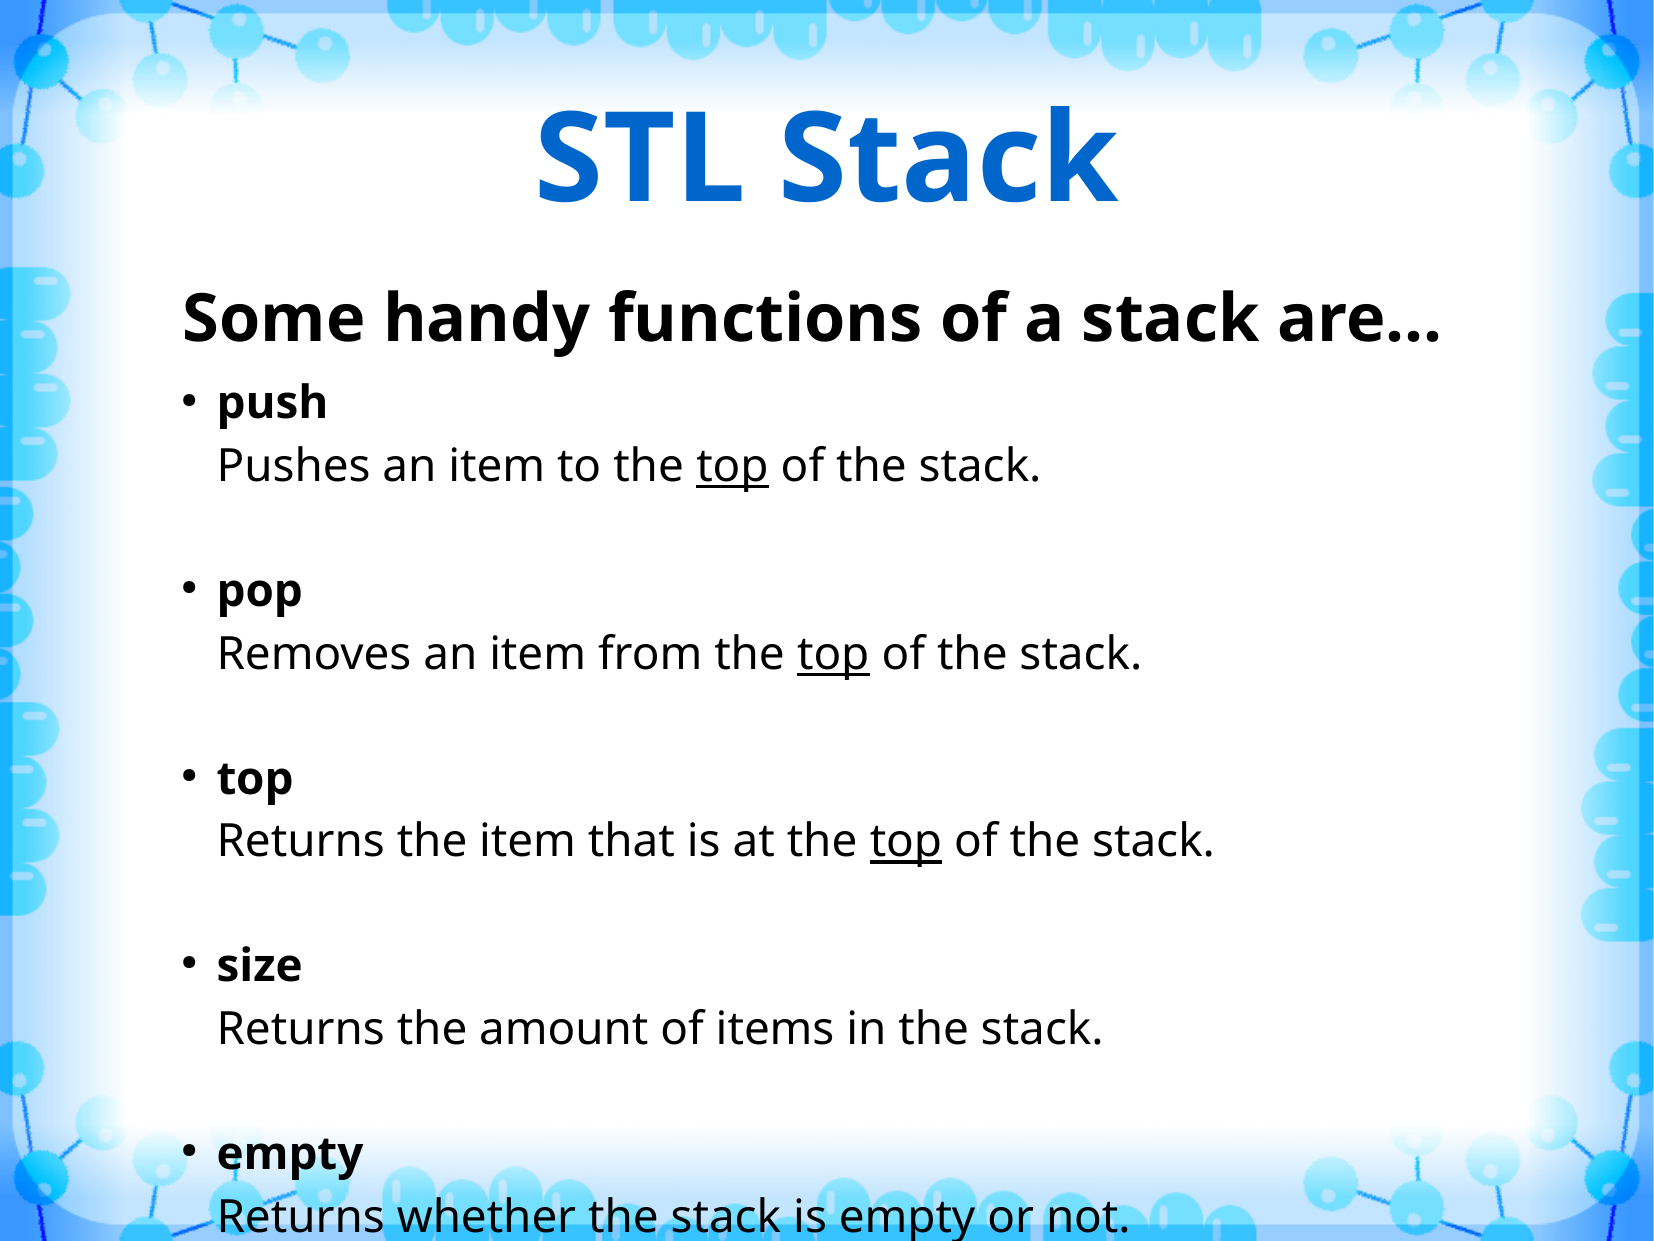

# STL Stack
Some handy functions of a stack are…
push
Pushes an item to the top of the stack.
pop
Removes an item from the top of the stack.
top
Returns the item that is at the top of the stack.
size
Returns the amount of items in the stack.
empty
Returns whether the stack is empty or not.